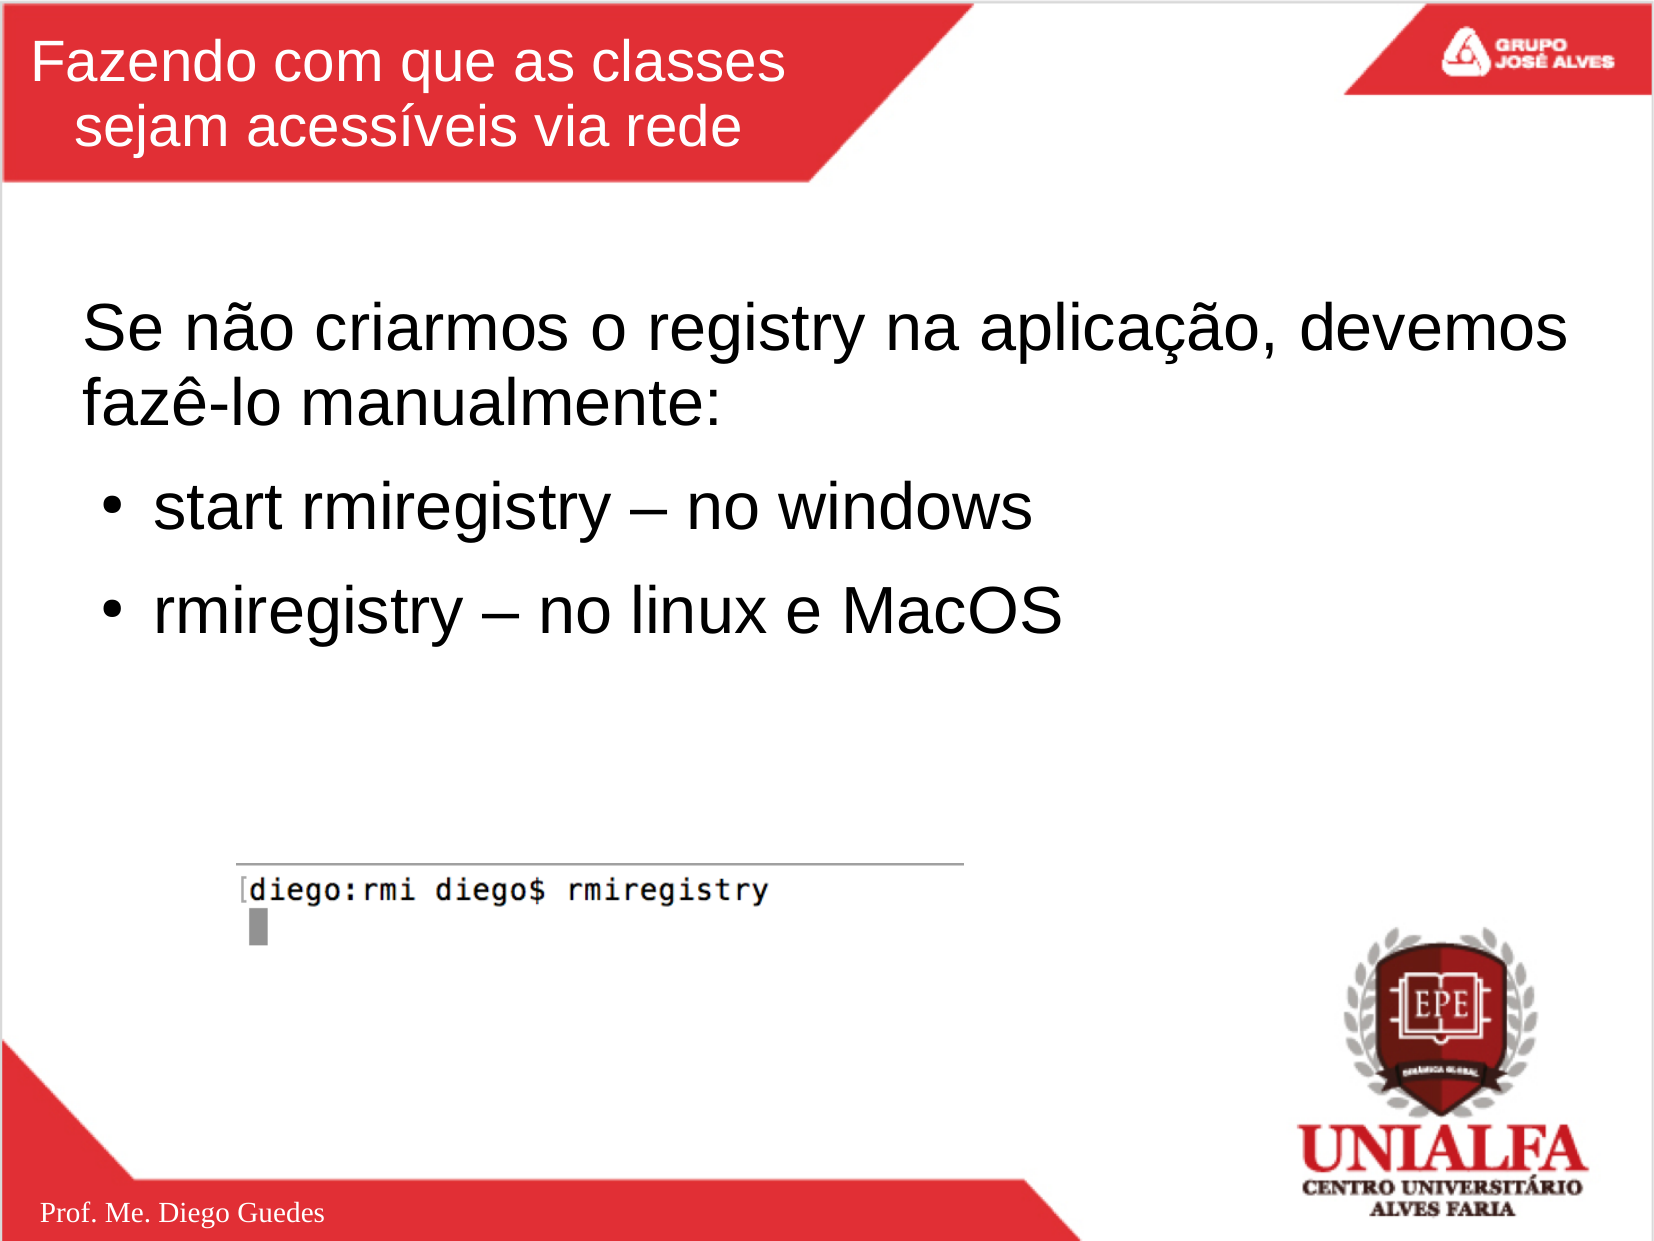

# Fazendo com que as classes sejam acessíveis via rede
Se não criarmos o registry na aplicação, devemos fazê-lo manualmente:
start rmiregistry – no windows
rmiregistry – no linux e MacOS